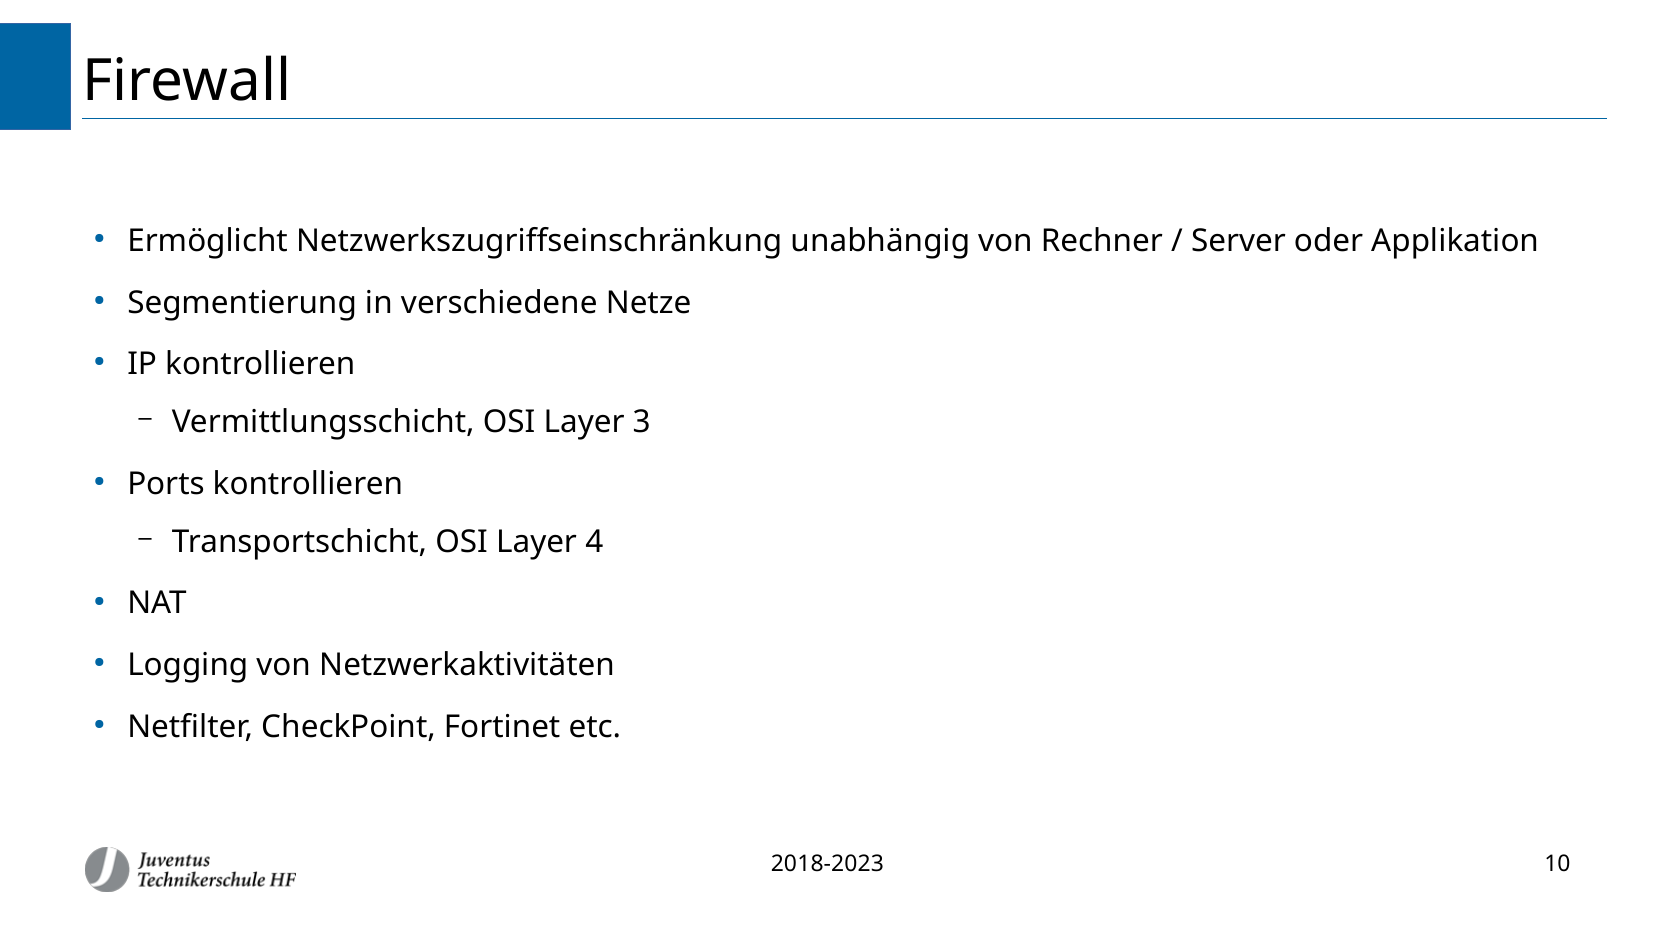

# Firewall
Ermöglicht Netzwerkszugriffseinschränkung unabhängig von Rechner / Server oder Applikation
Segmentierung in verschiedene Netze
IP kontrollieren
Vermittlungsschicht, OSI Layer 3
Ports kontrollieren
Transportschicht, OSI Layer 4
NAT
Logging von Netzwerkaktivitäten
Netfilter, CheckPoint, Fortinet etc.
2018-2023
10